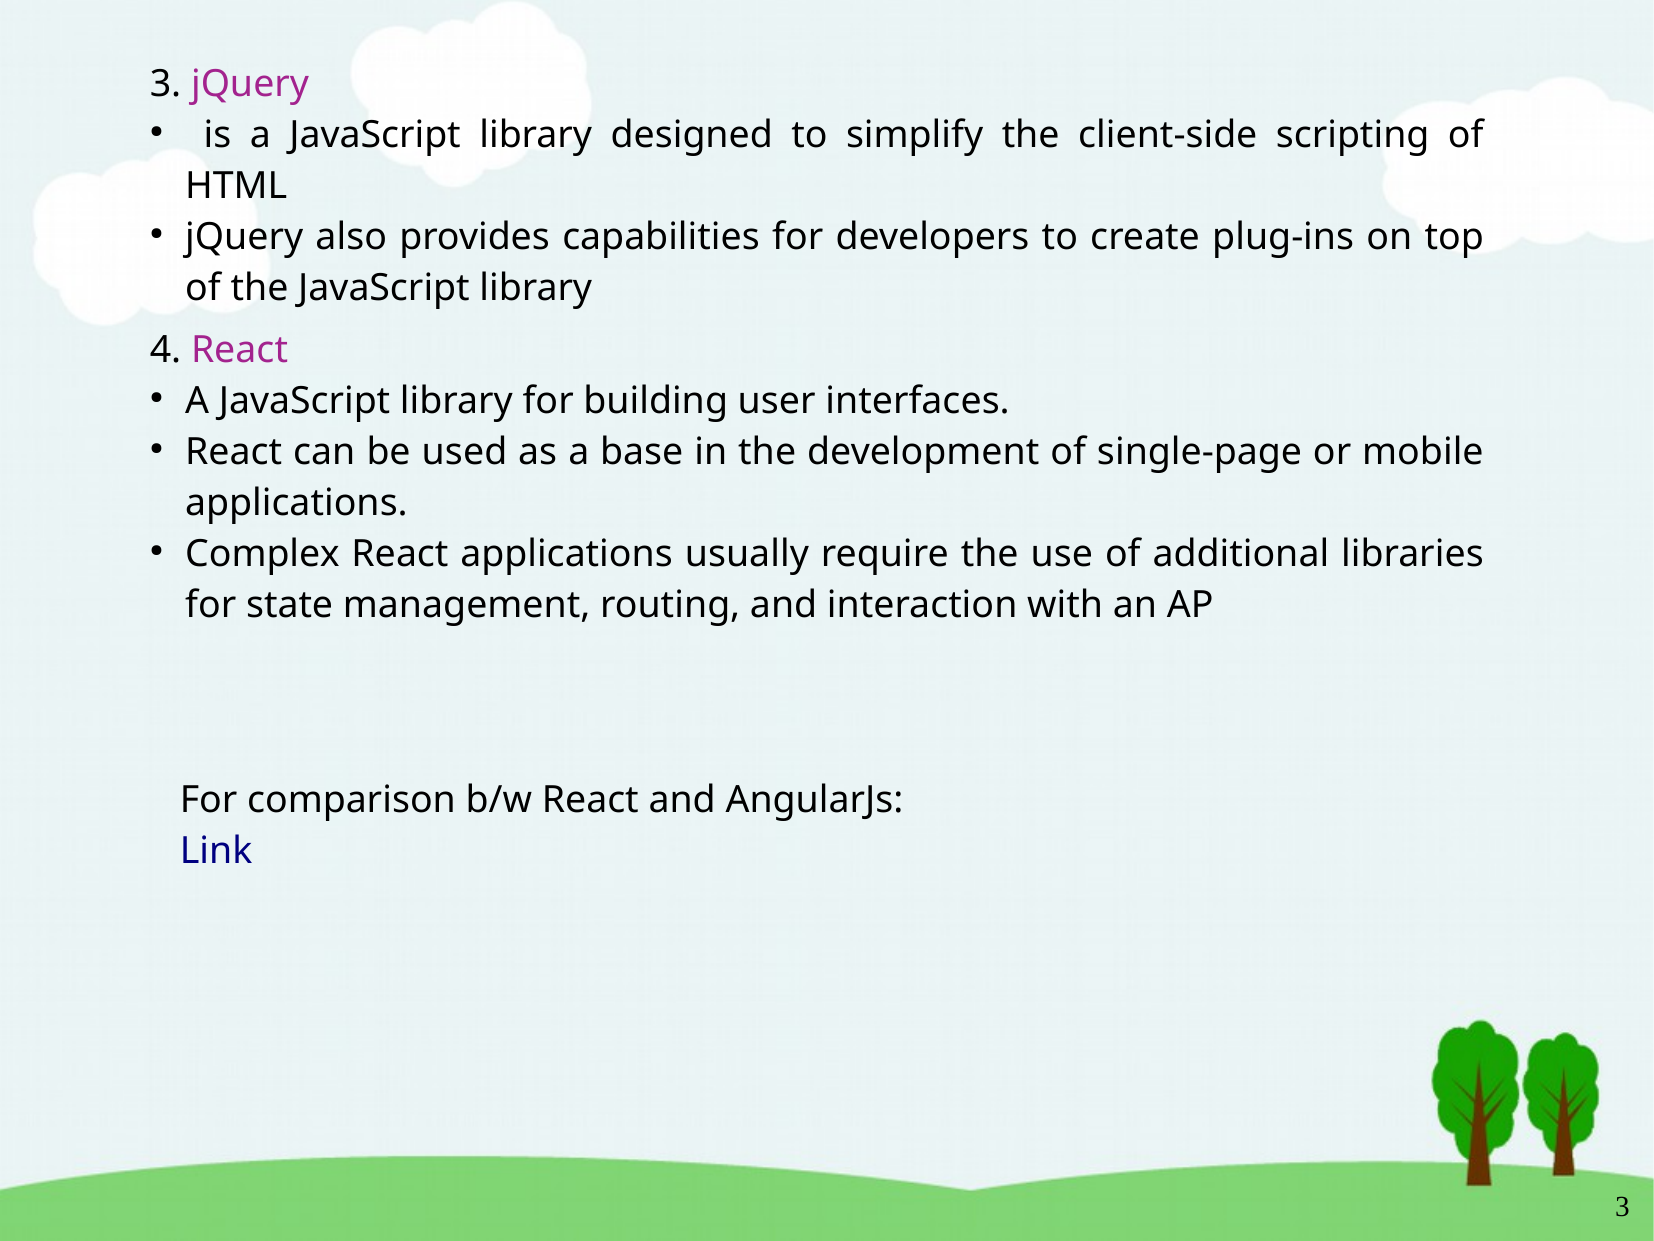

3. jQuery
 is a JavaScript library designed to simplify the client-side scripting of HTML
jQuery also provides capabilities for developers to create plug-ins on top of the JavaScript library
4. React
A JavaScript library for building user interfaces.
React can be used as a base in the development of single-page or mobile applications.
Complex React applications usually require the use of additional libraries for state management, routing, and interaction with an AP
For comparison b/w React and AngularJs:
Link
3